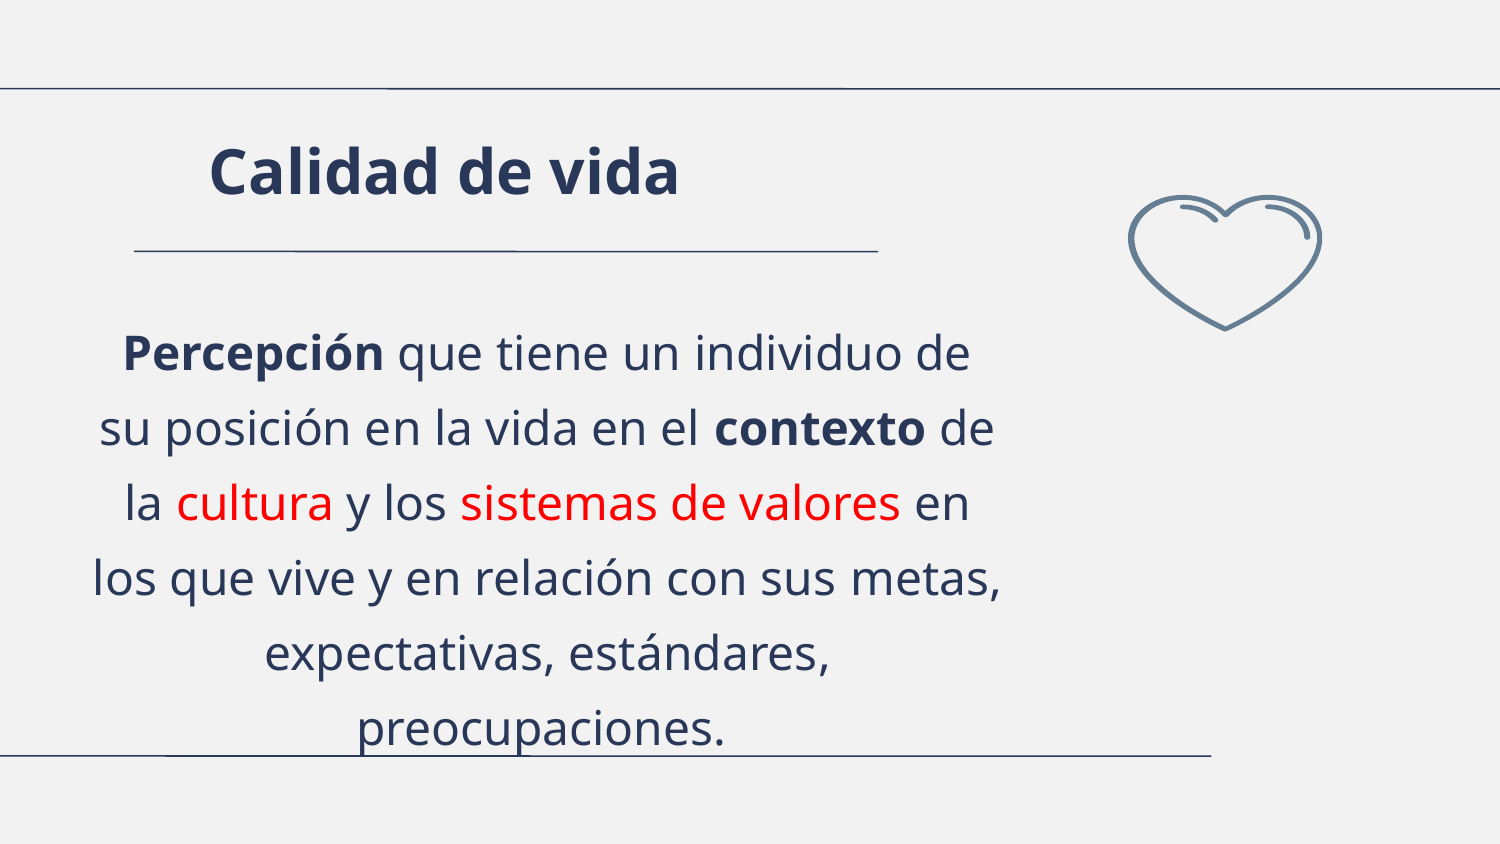

# Calidad de vida
Percepción que tiene un individuo de su posición en la vida en el contexto de la cultura y los sistemas de valores en los que vive y en relación con sus metas, expectativas, estándares, preocupaciones.